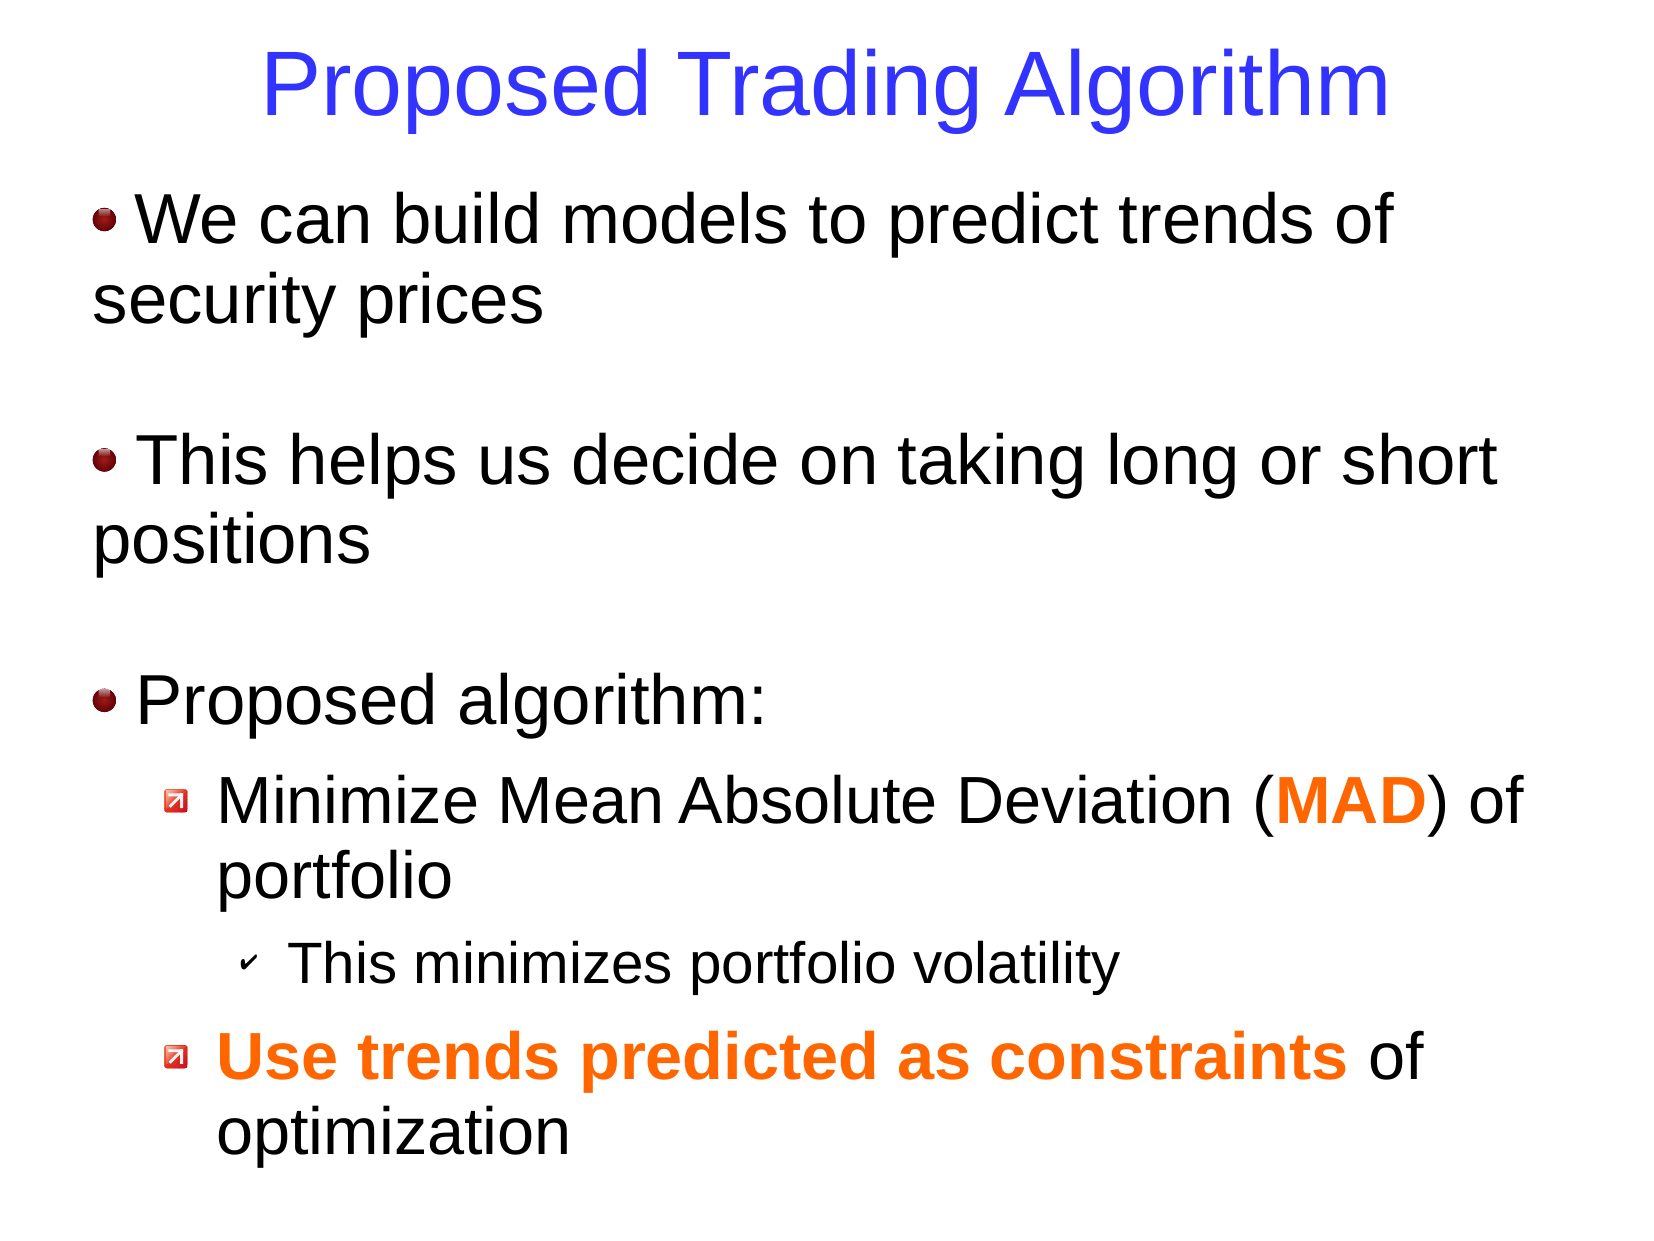

# Proposed Trading Algorithm
 We can build models to predict trends of security prices
 This helps us decide on taking long or short positions
 Proposed algorithm:
Minimize Mean Absolute Deviation (MAD) of portfolio
This minimizes portfolio volatility
Use trends predicted as constraints of optimization